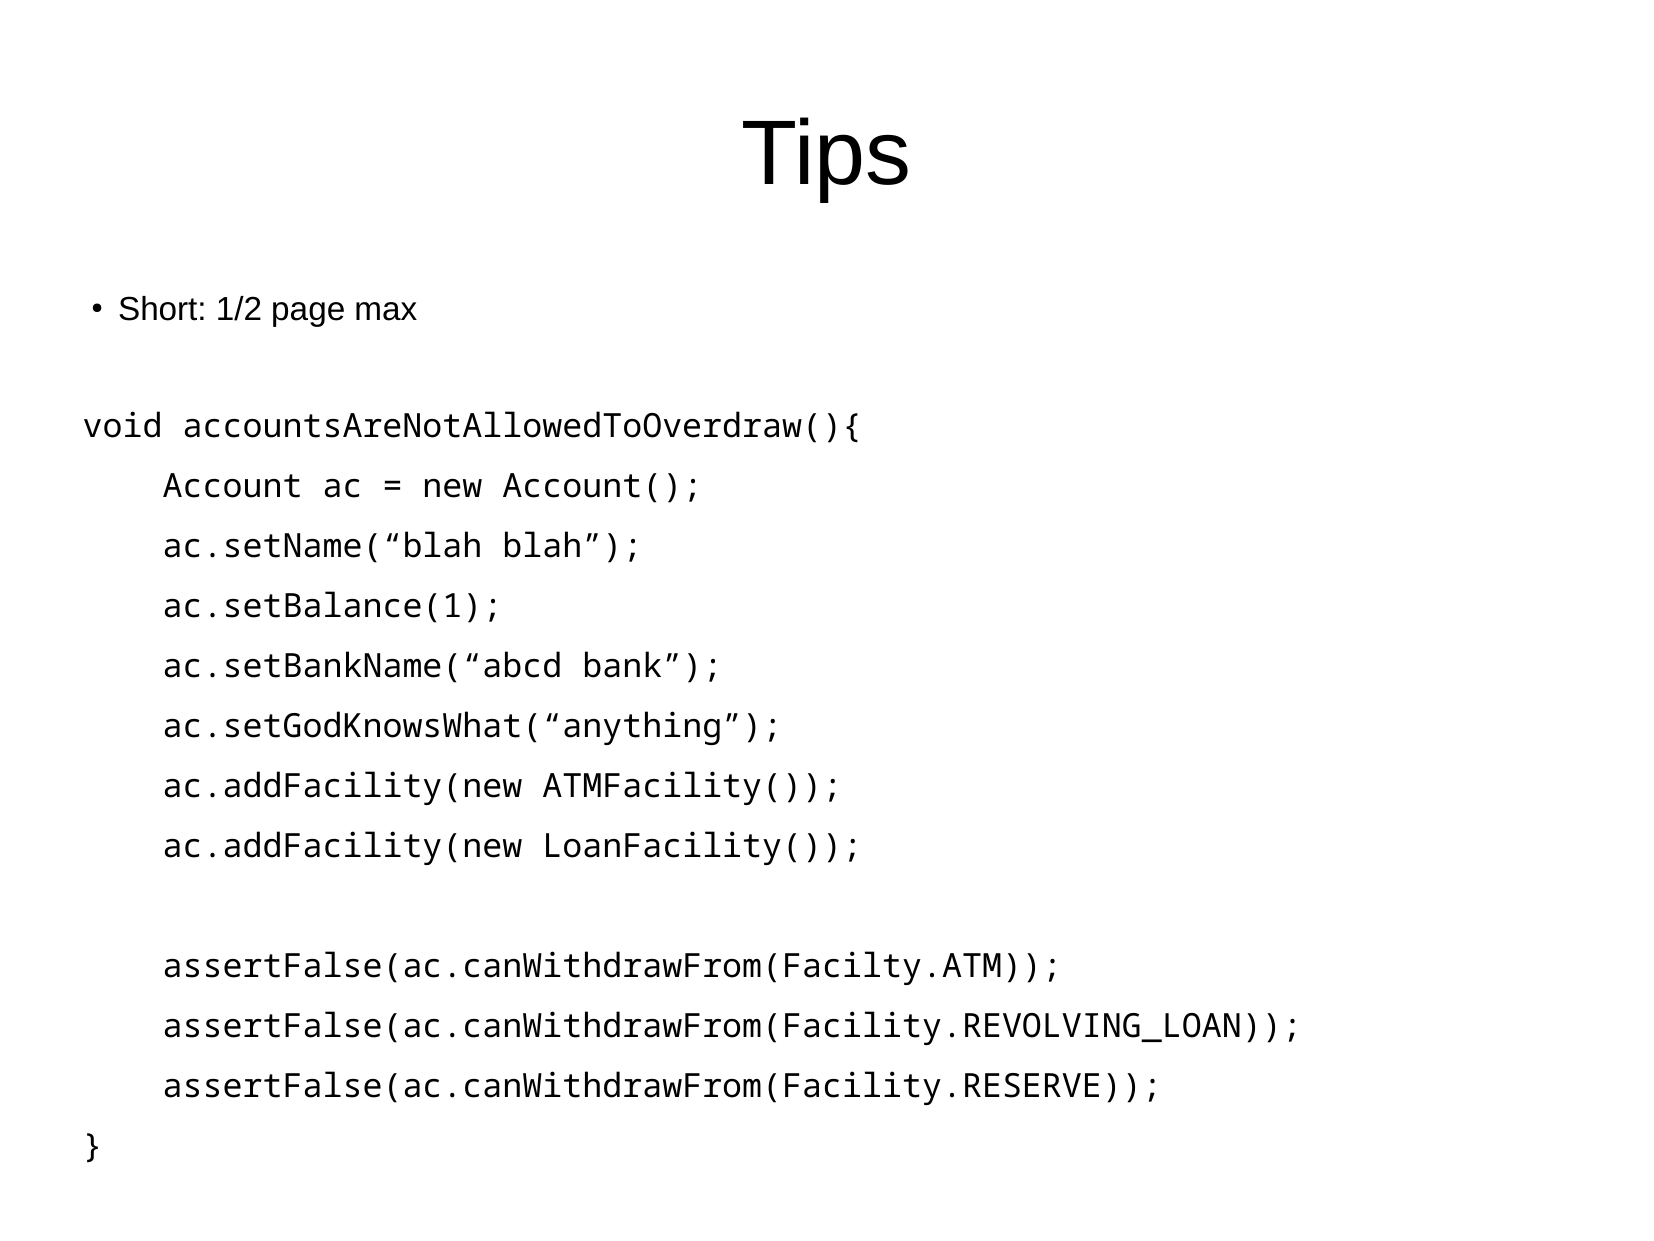

# Tips
Short: 1/2 page max
void accountsAreNotAllowedToOverdraw(){
 Account ac = new Account();
 ac.setName(“blah blah”);
 ac.setBalance(1);
 ac.setBankName(“abcd bank”);
 ac.setGodKnowsWhat(“anything”);
 ac.addFacility(new ATMFacility());
 ac.addFacility(new LoanFacility());
 assertFalse(ac.canWithdrawFrom(Facilty.ATM));
 assertFalse(ac.canWithdrawFrom(Facility.REVOLVING_LOAN));
 assertFalse(ac.canWithdrawFrom(Facility.RESERVE));
}